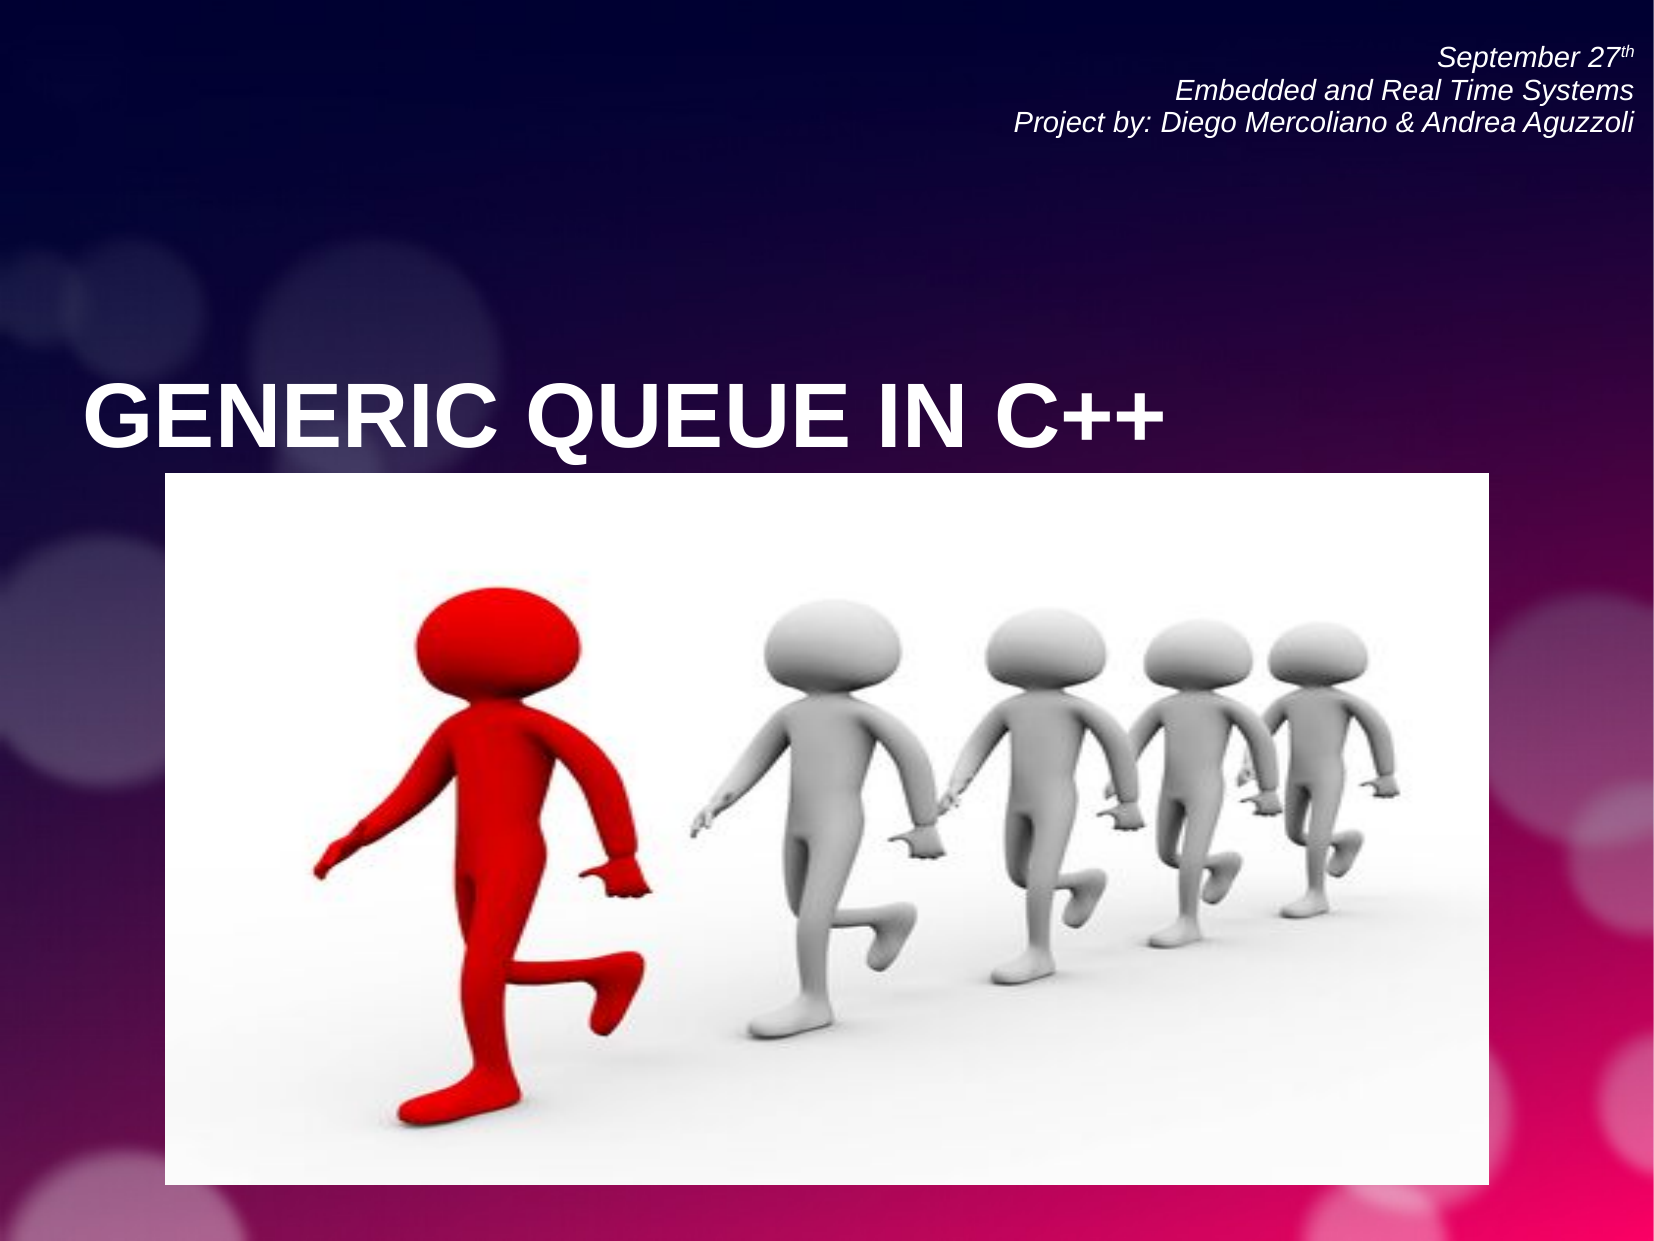

September 27th
Embedded and Real Time Systems
Project by: Diego Mercoliano & Andrea Aguzzoli
# GENERIC QUEUE IN C++